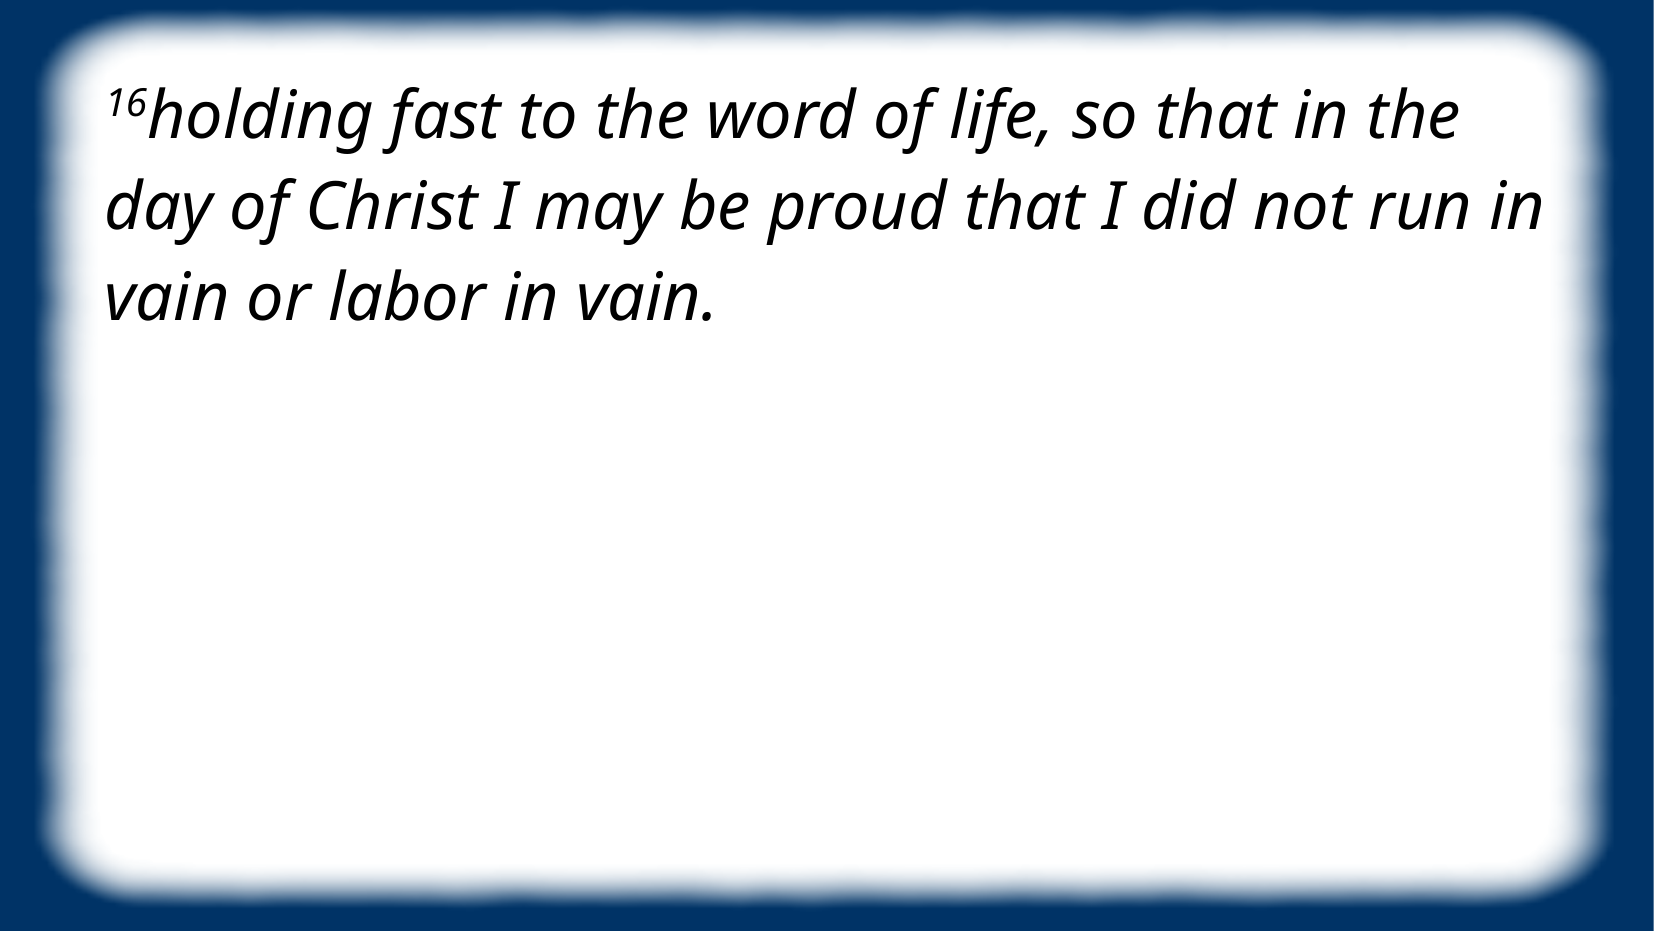

16holding fast to the word of life, so that in the day of Christ I may be proud that I did not run in vain or labor in vain.